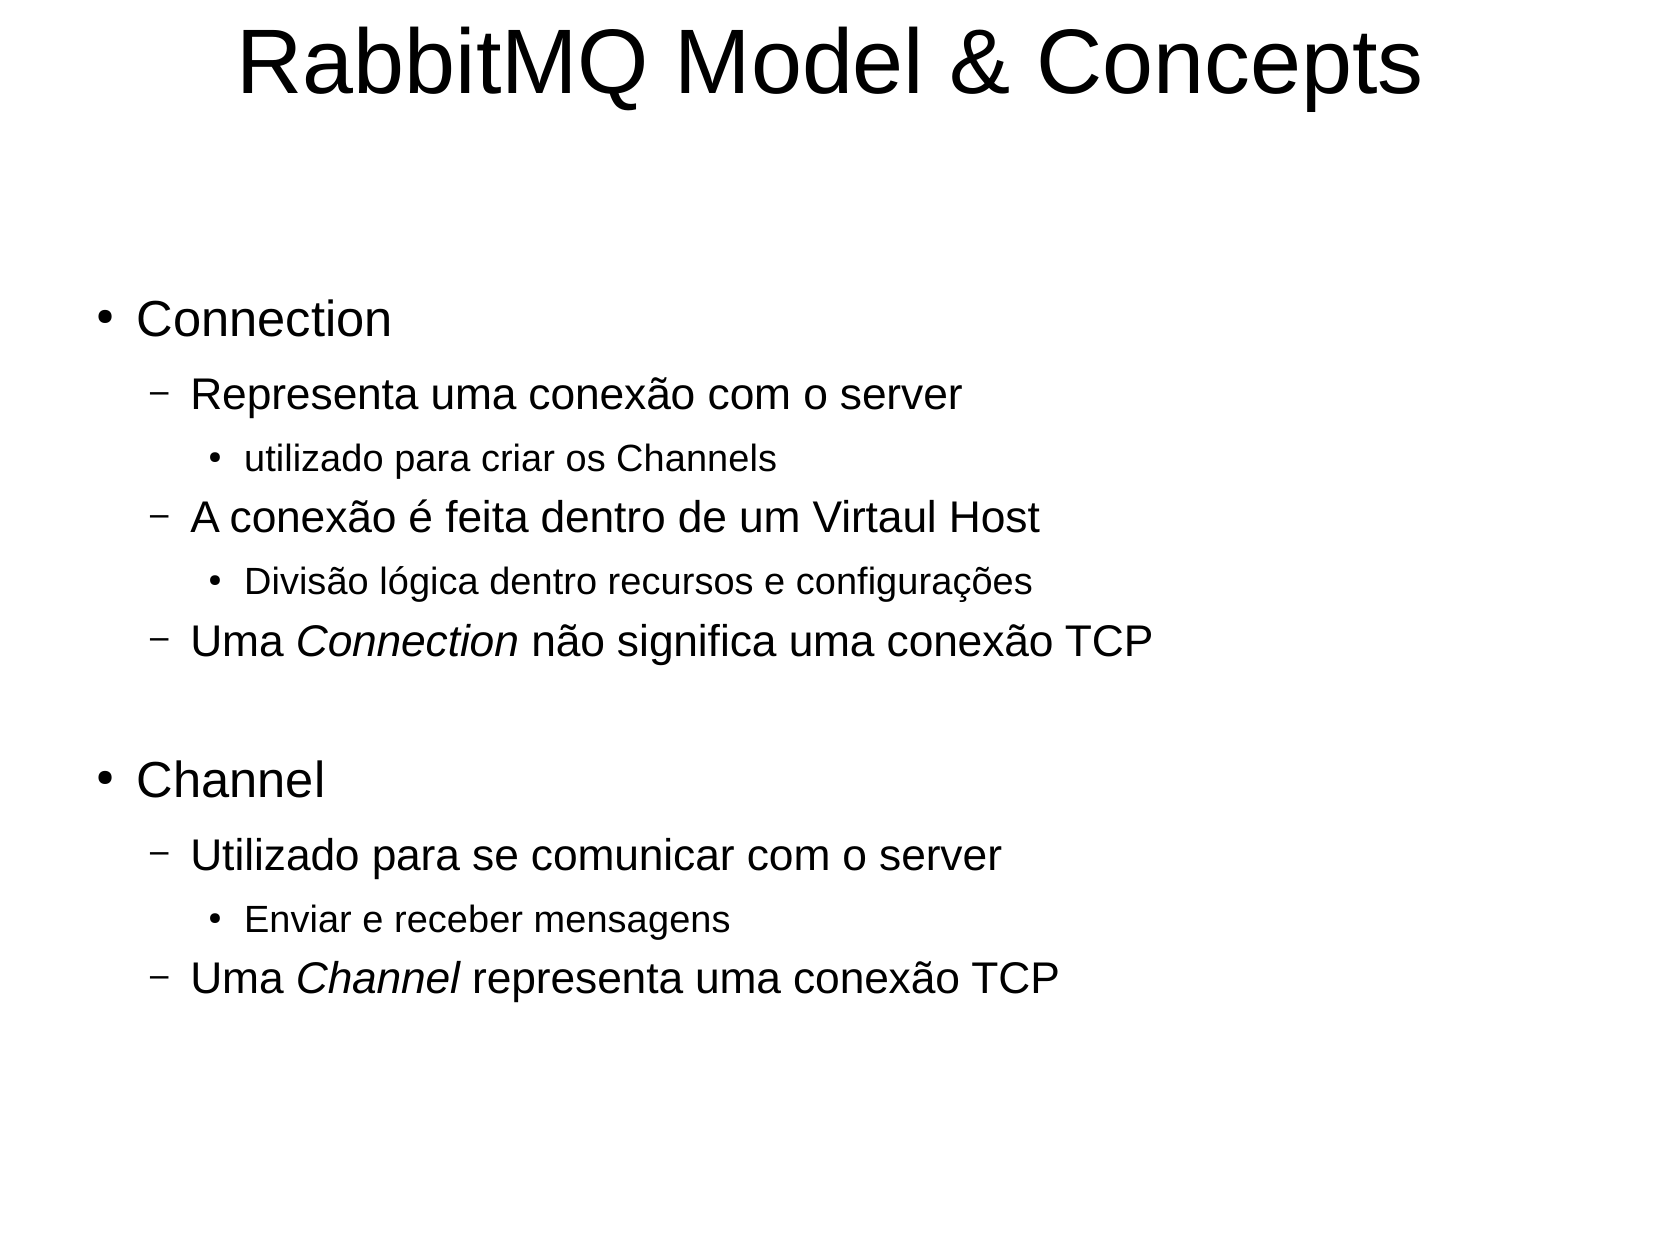

# RabbitMQ Model & Concepts
Connection
Representa uma conexão com o server
utilizado para criar os Channels
A conexão é feita dentro de um Virtaul Host
Divisão lógica dentro recursos e configurações
Uma Connection não significa uma conexão TCP
Channel
Utilizado para se comunicar com o server
Enviar e receber mensagens
Uma Channel representa uma conexão TCP